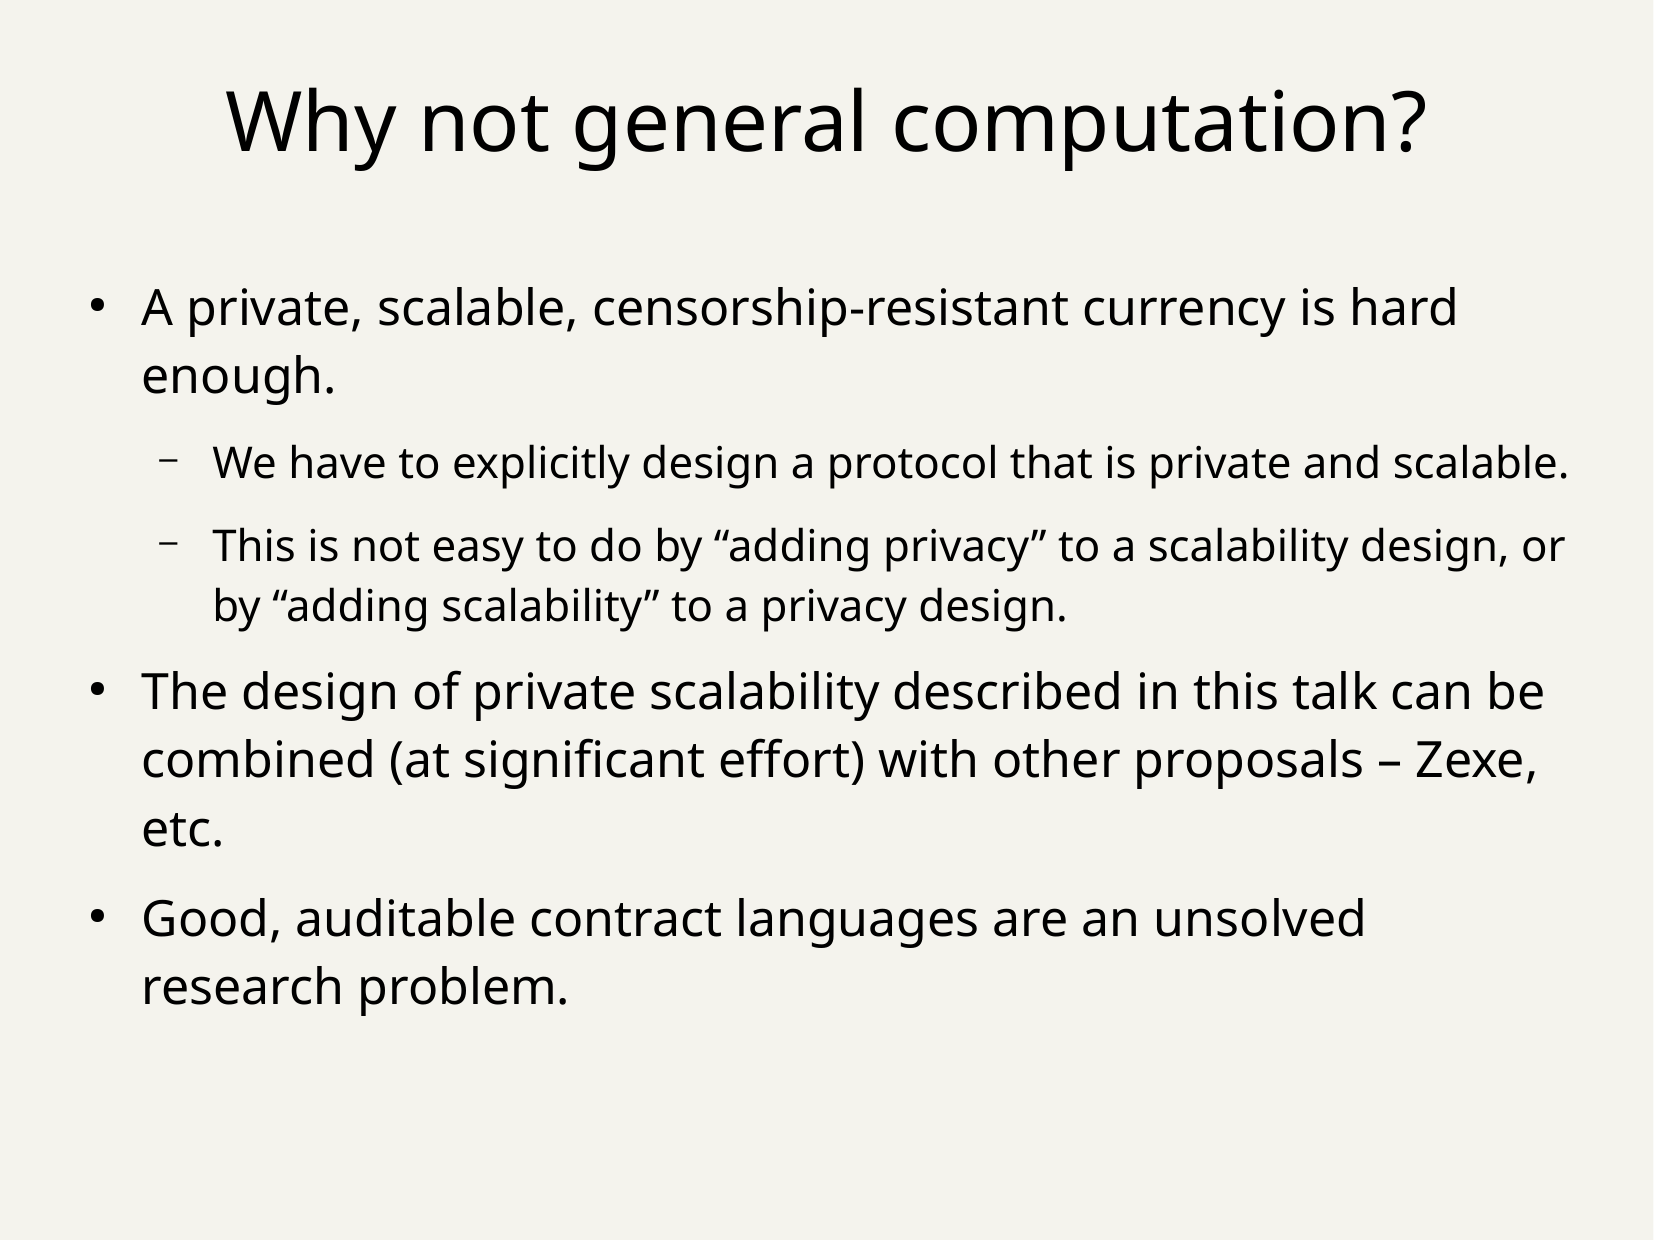

# Why not general computation?
A private, scalable, censorship-resistant currency is hard enough.
We have to explicitly design a protocol that is private and scalable.
This is not easy to do by “adding privacy” to a scalability design, or by “adding scalability” to a privacy design.
The design of private scalability described in this talk can be combined (at significant effort) with other proposals – Zexe, etc.
Good, auditable contract languages are an unsolved research problem.